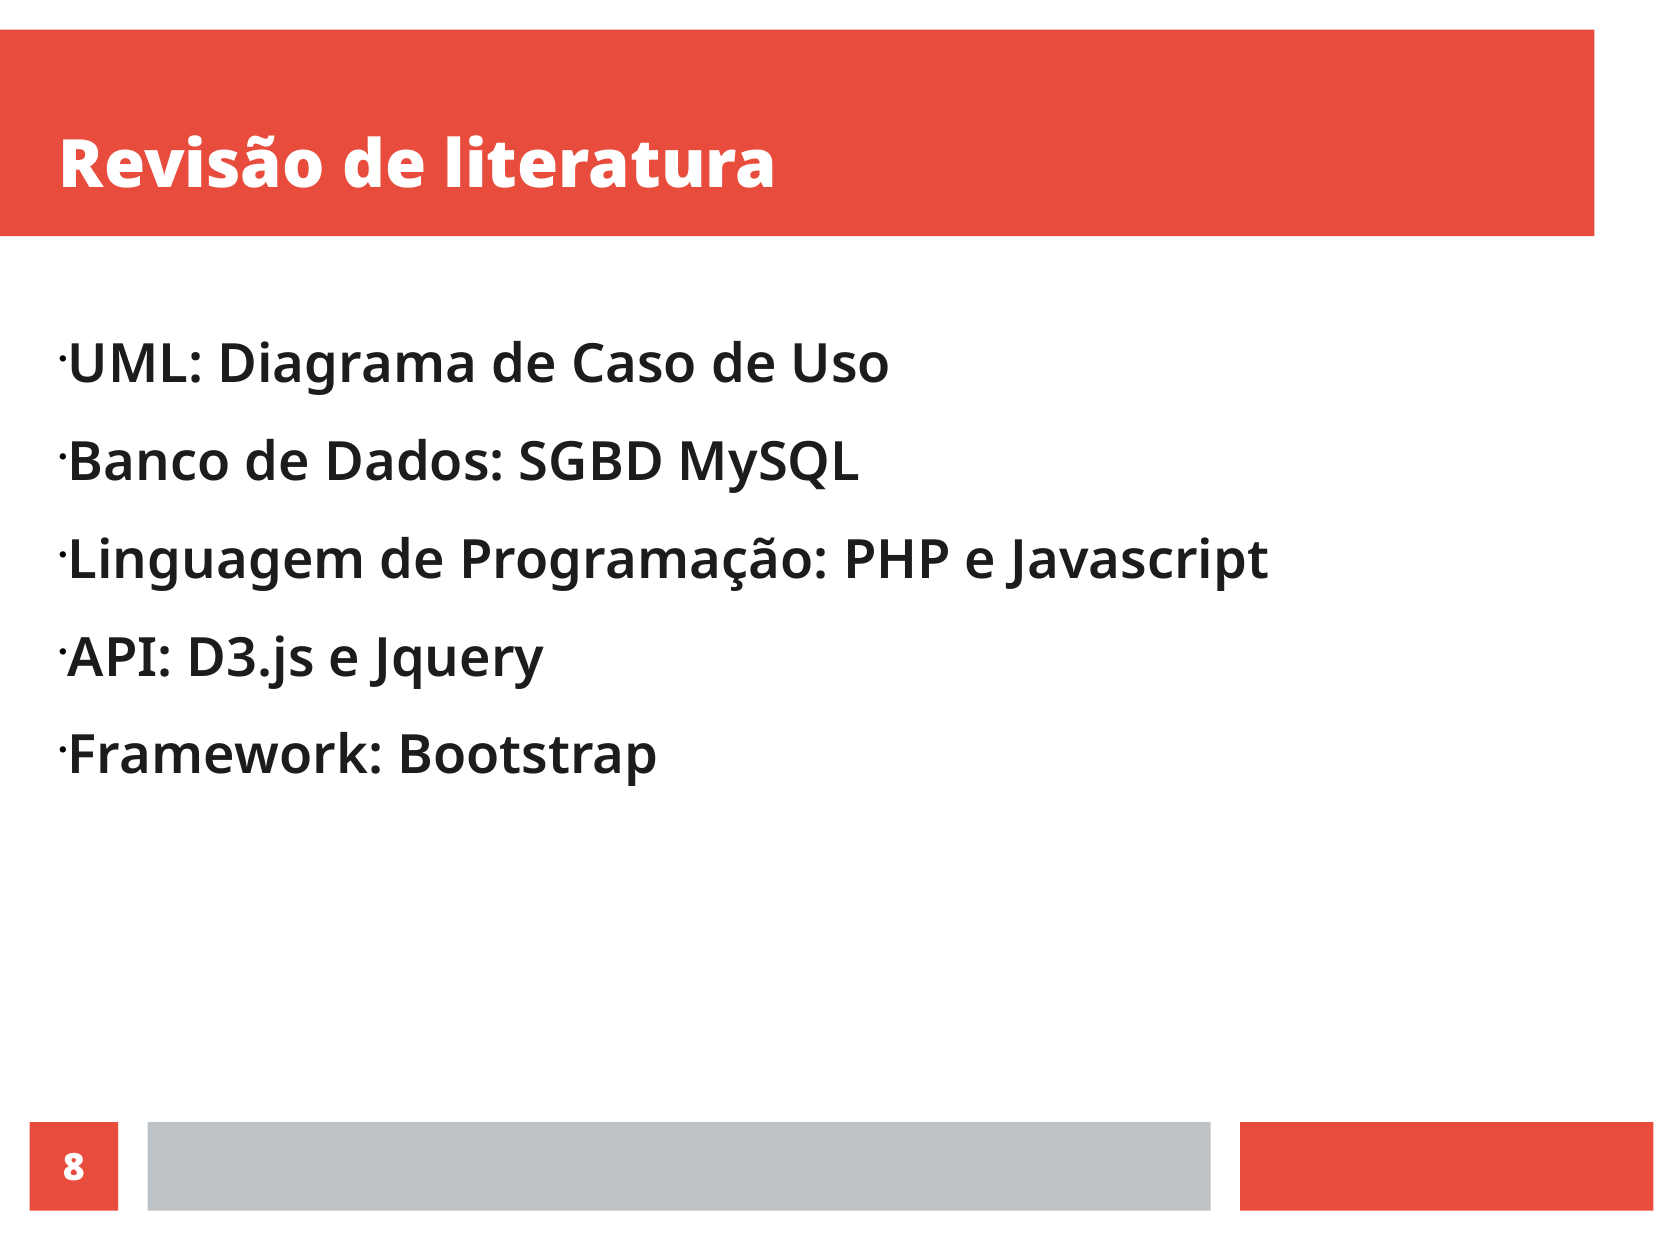

# Revisão de literatura
UML: Diagrama de Caso de Uso
Banco de Dados: SGBD MySQL
Linguagem de Programação: PHP e Javascript
API: D3.js e Jquery
Framework: Bootstrap
8